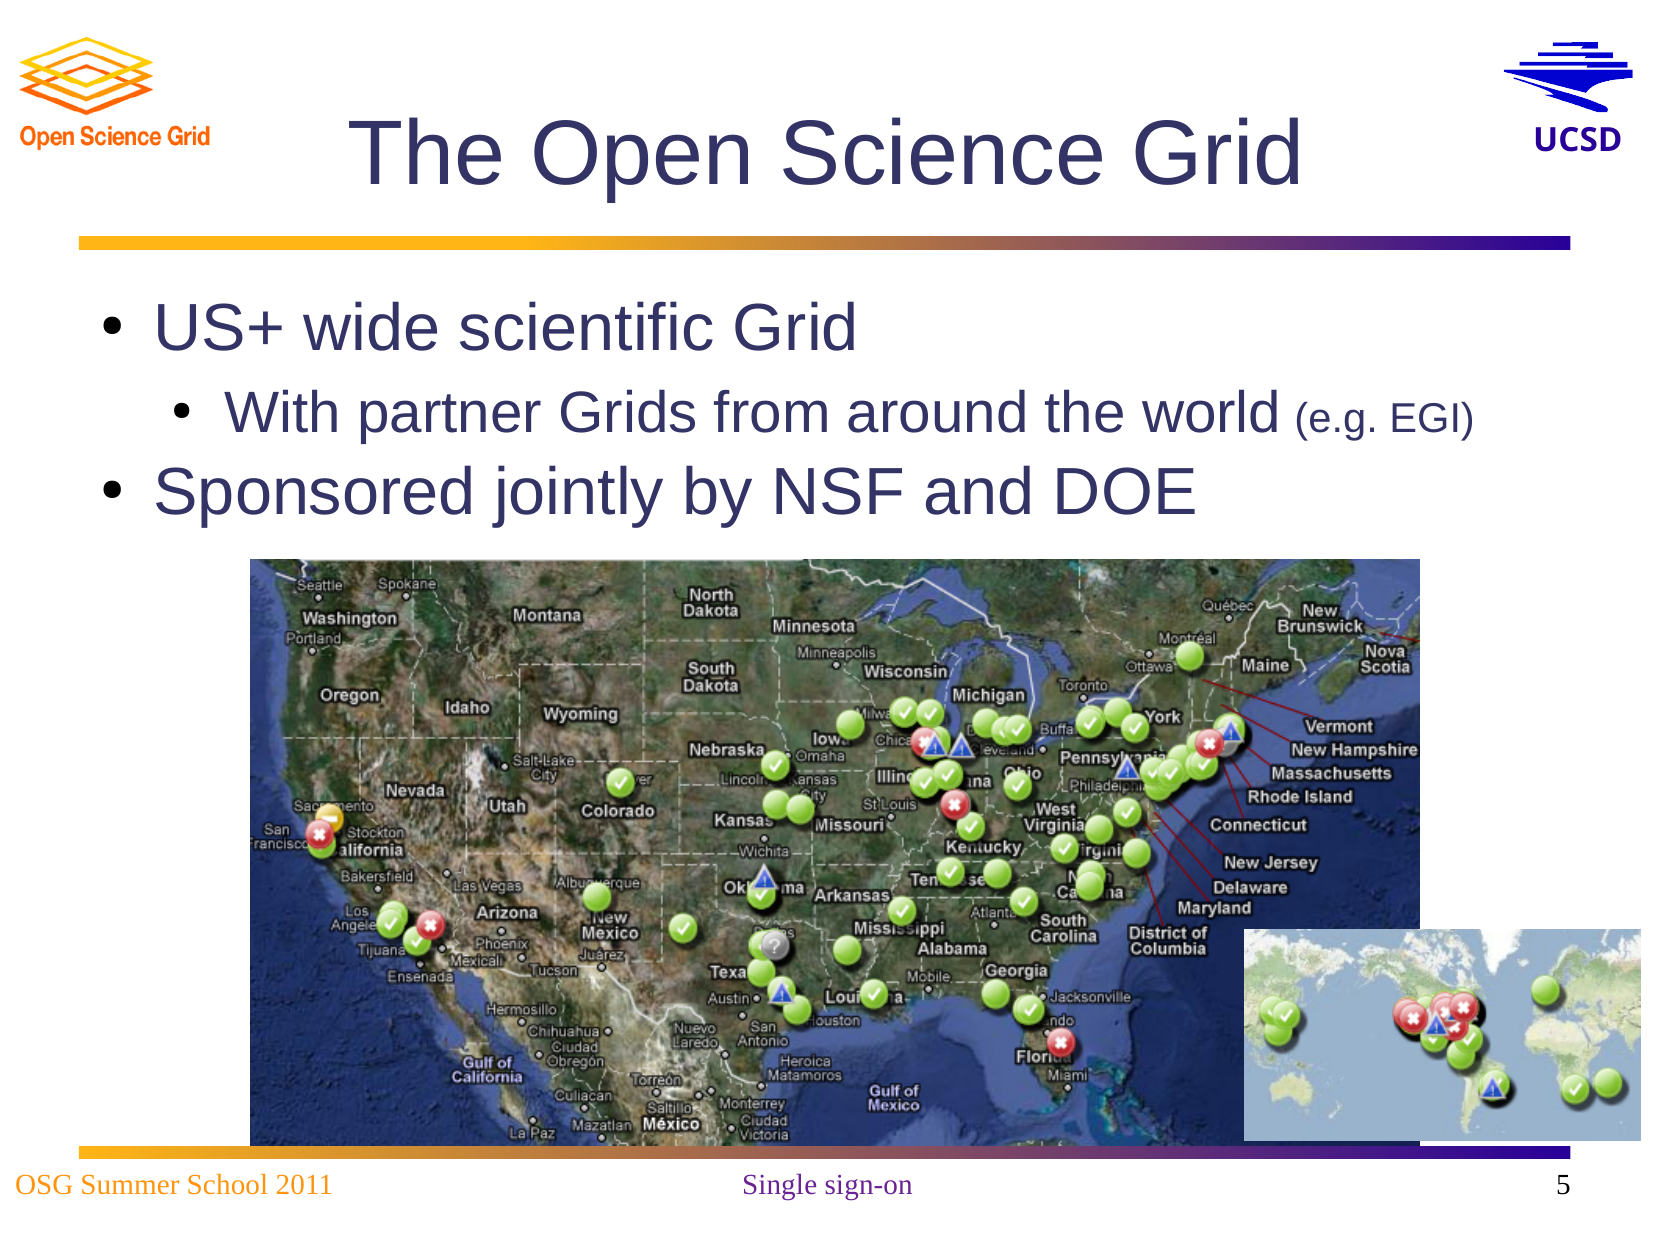

# The Open Science Grid
US+ wide scientific Grid
With partner Grids from around the world (e.g. EGI)
Sponsored jointly by NSF and DOE
OSG Summer School 2011
Single sign-on
5